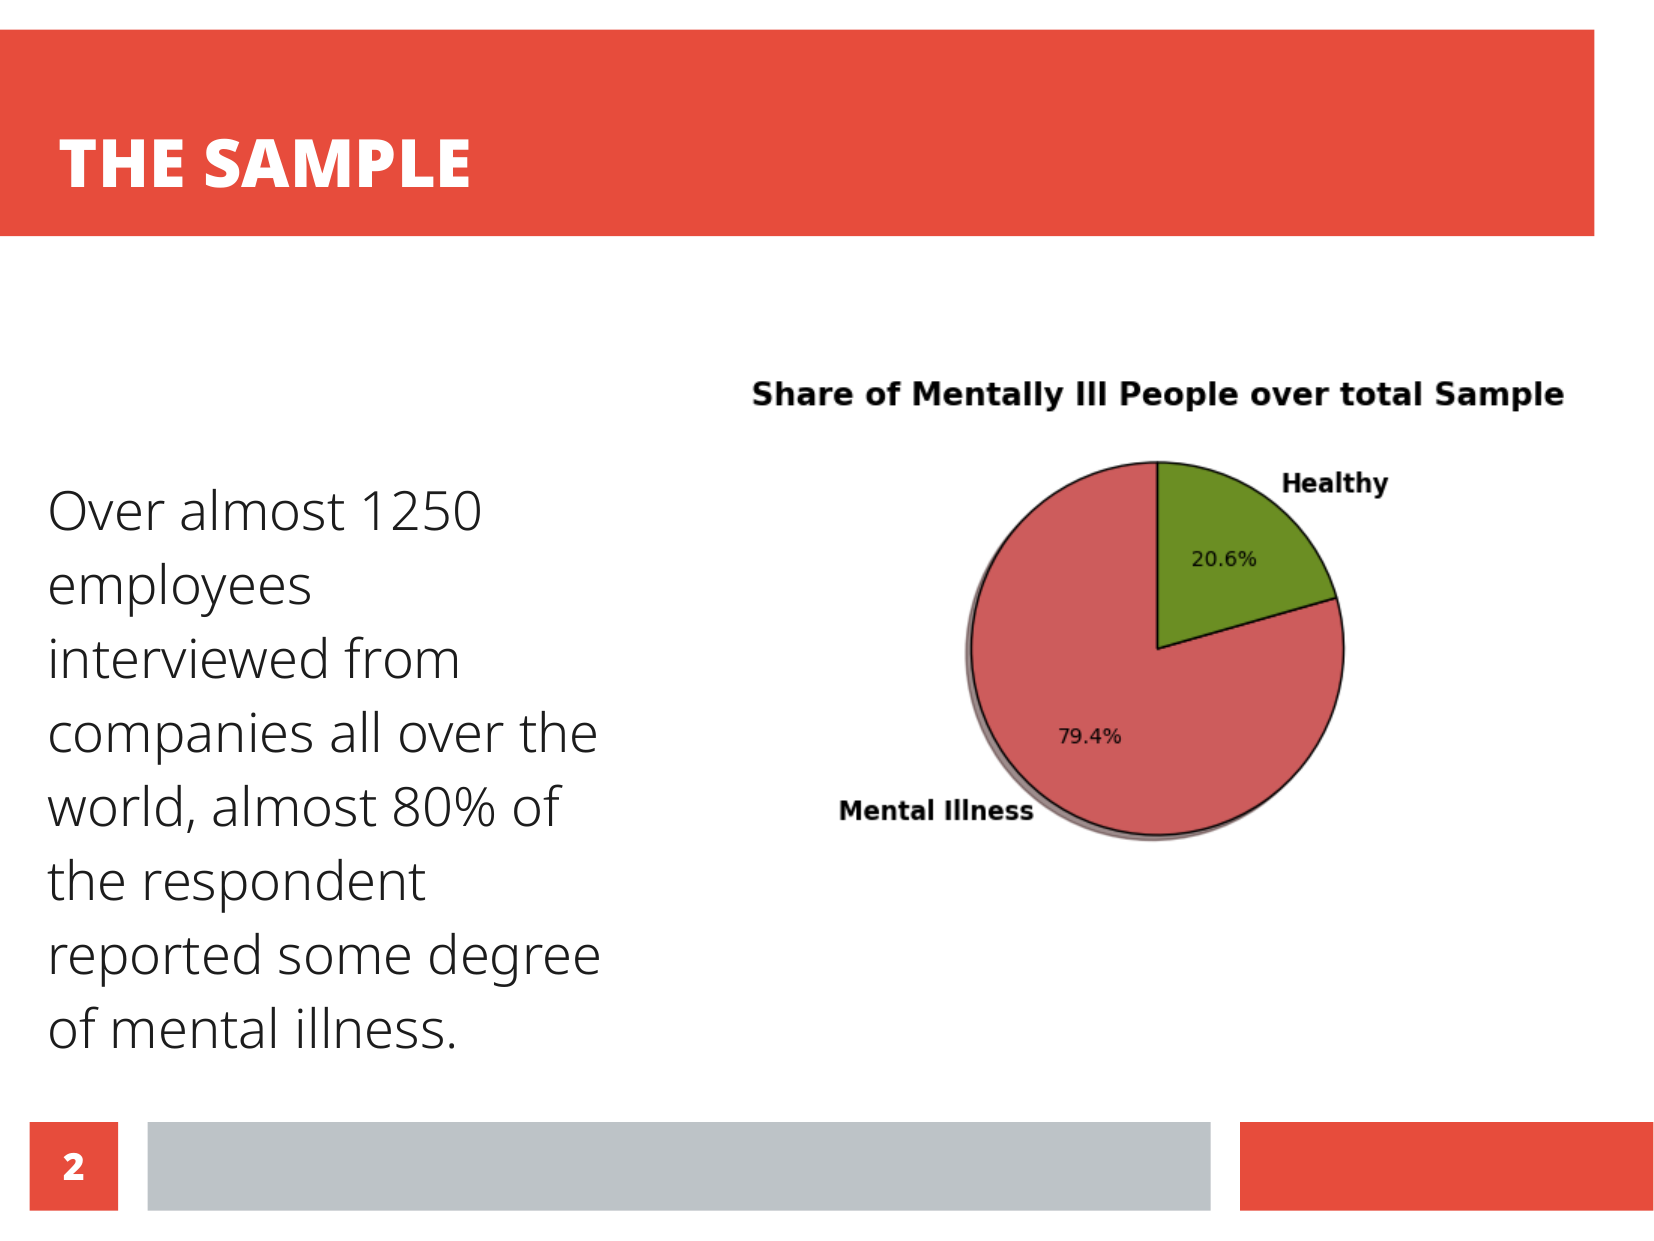

# THE SAMPLE
Over almost 1250 employees interviewed from companies all over the world, almost 80% of the respondent reported some degree of mental illness.
2